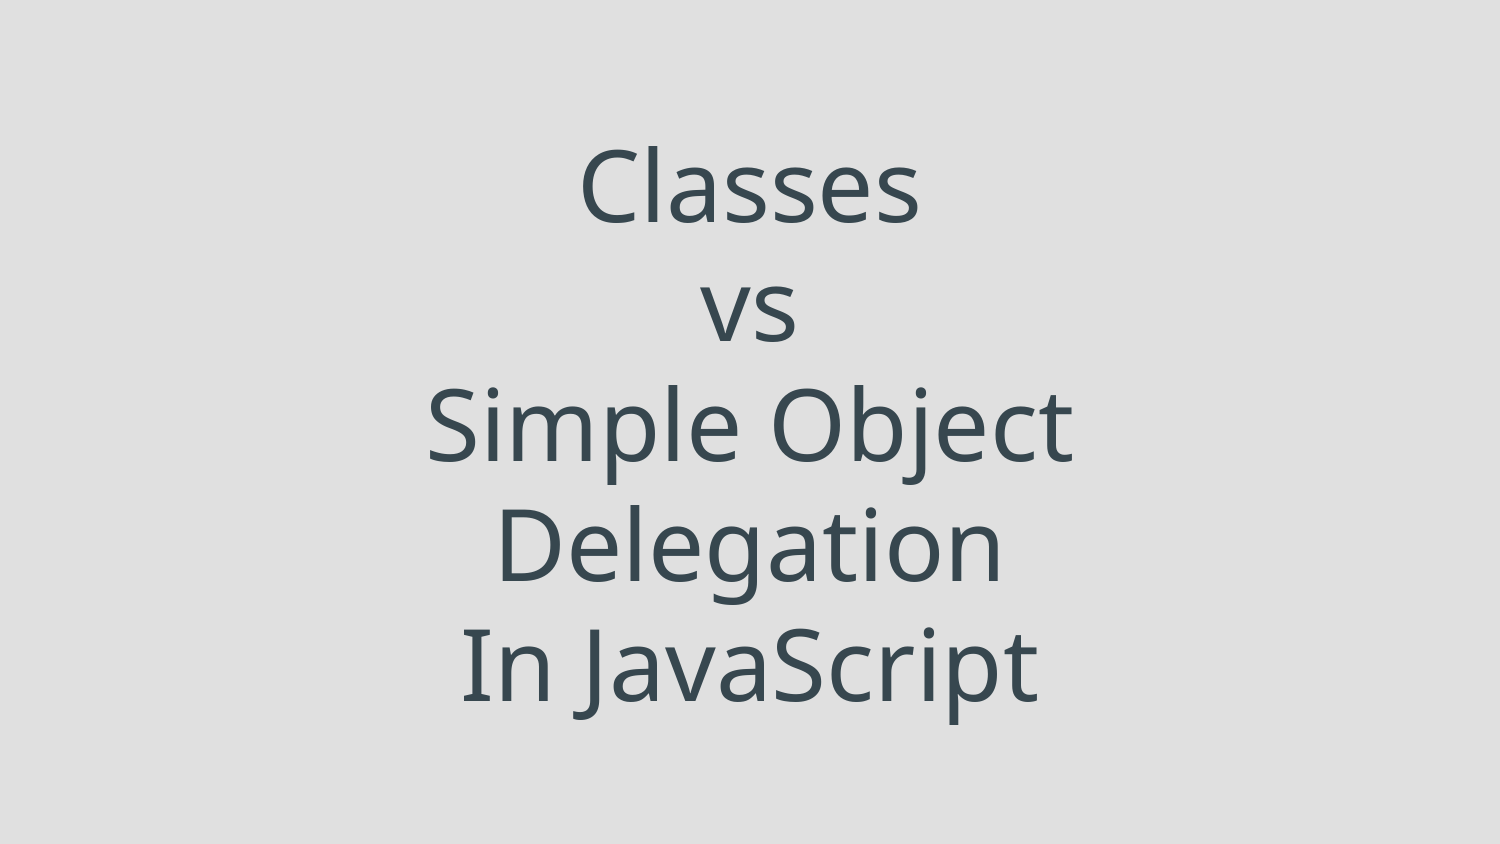

# Classes vs Simple Object Delegation In JavaScript